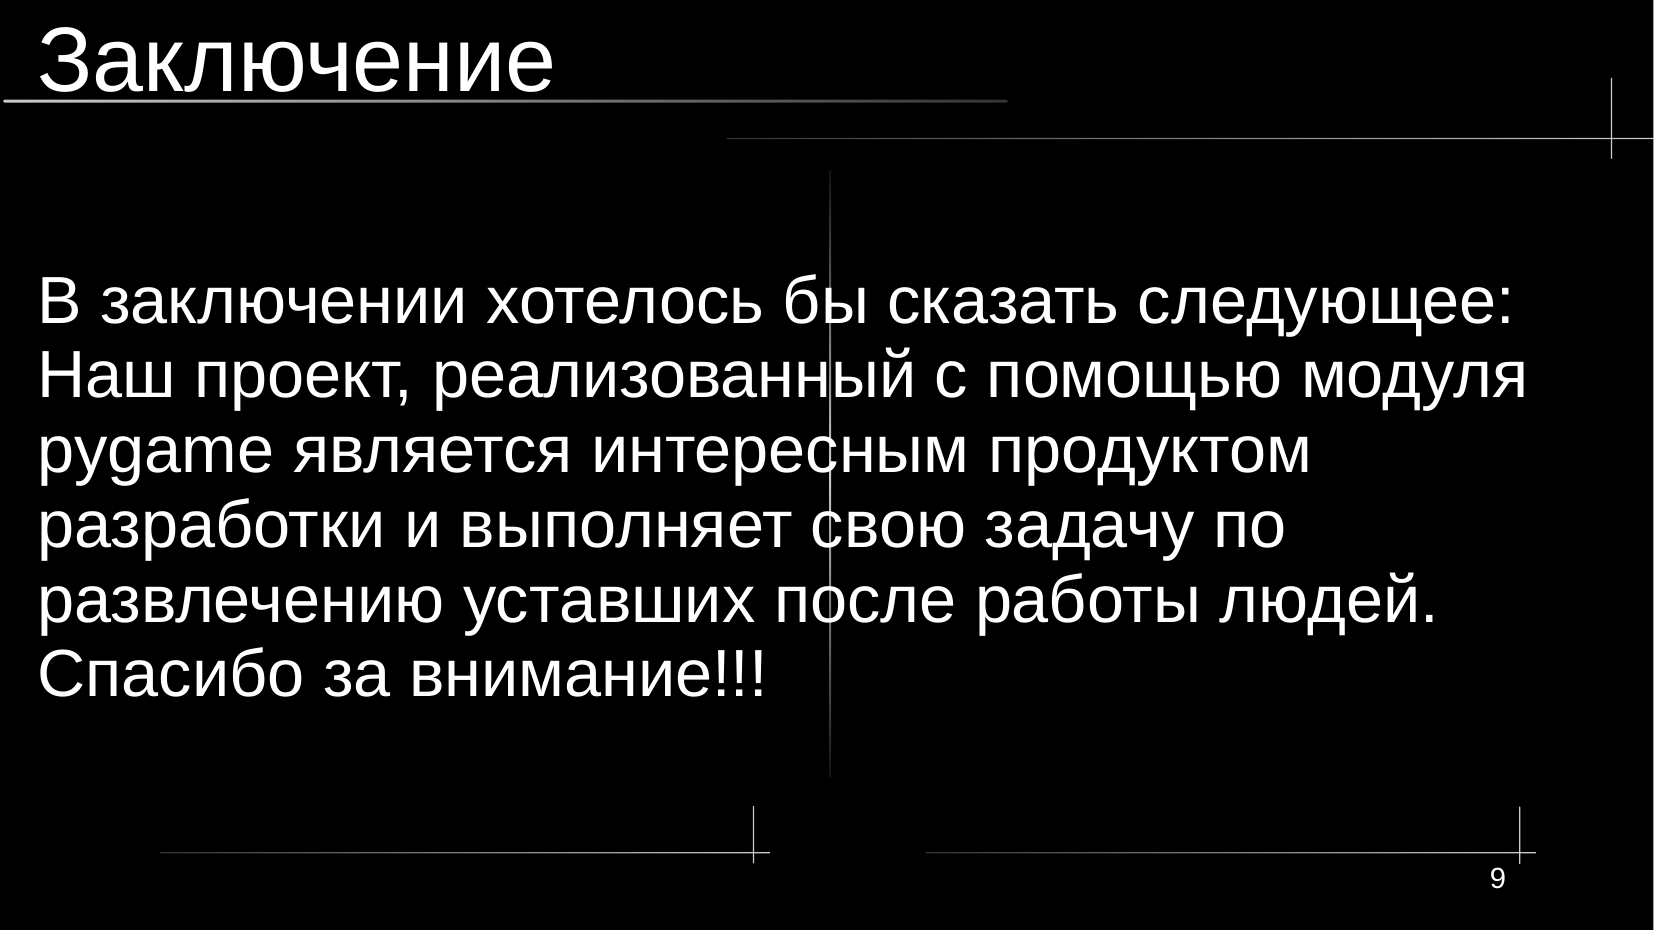

# Заключение
В заключении хотелось бы сказать следующее: Наш проект, реализованный с помощью модуля pygame является интересным продуктом разработки и выполняет свою задачу по развлечению уставших после работы людей. Спасибо за внимание!!!
9